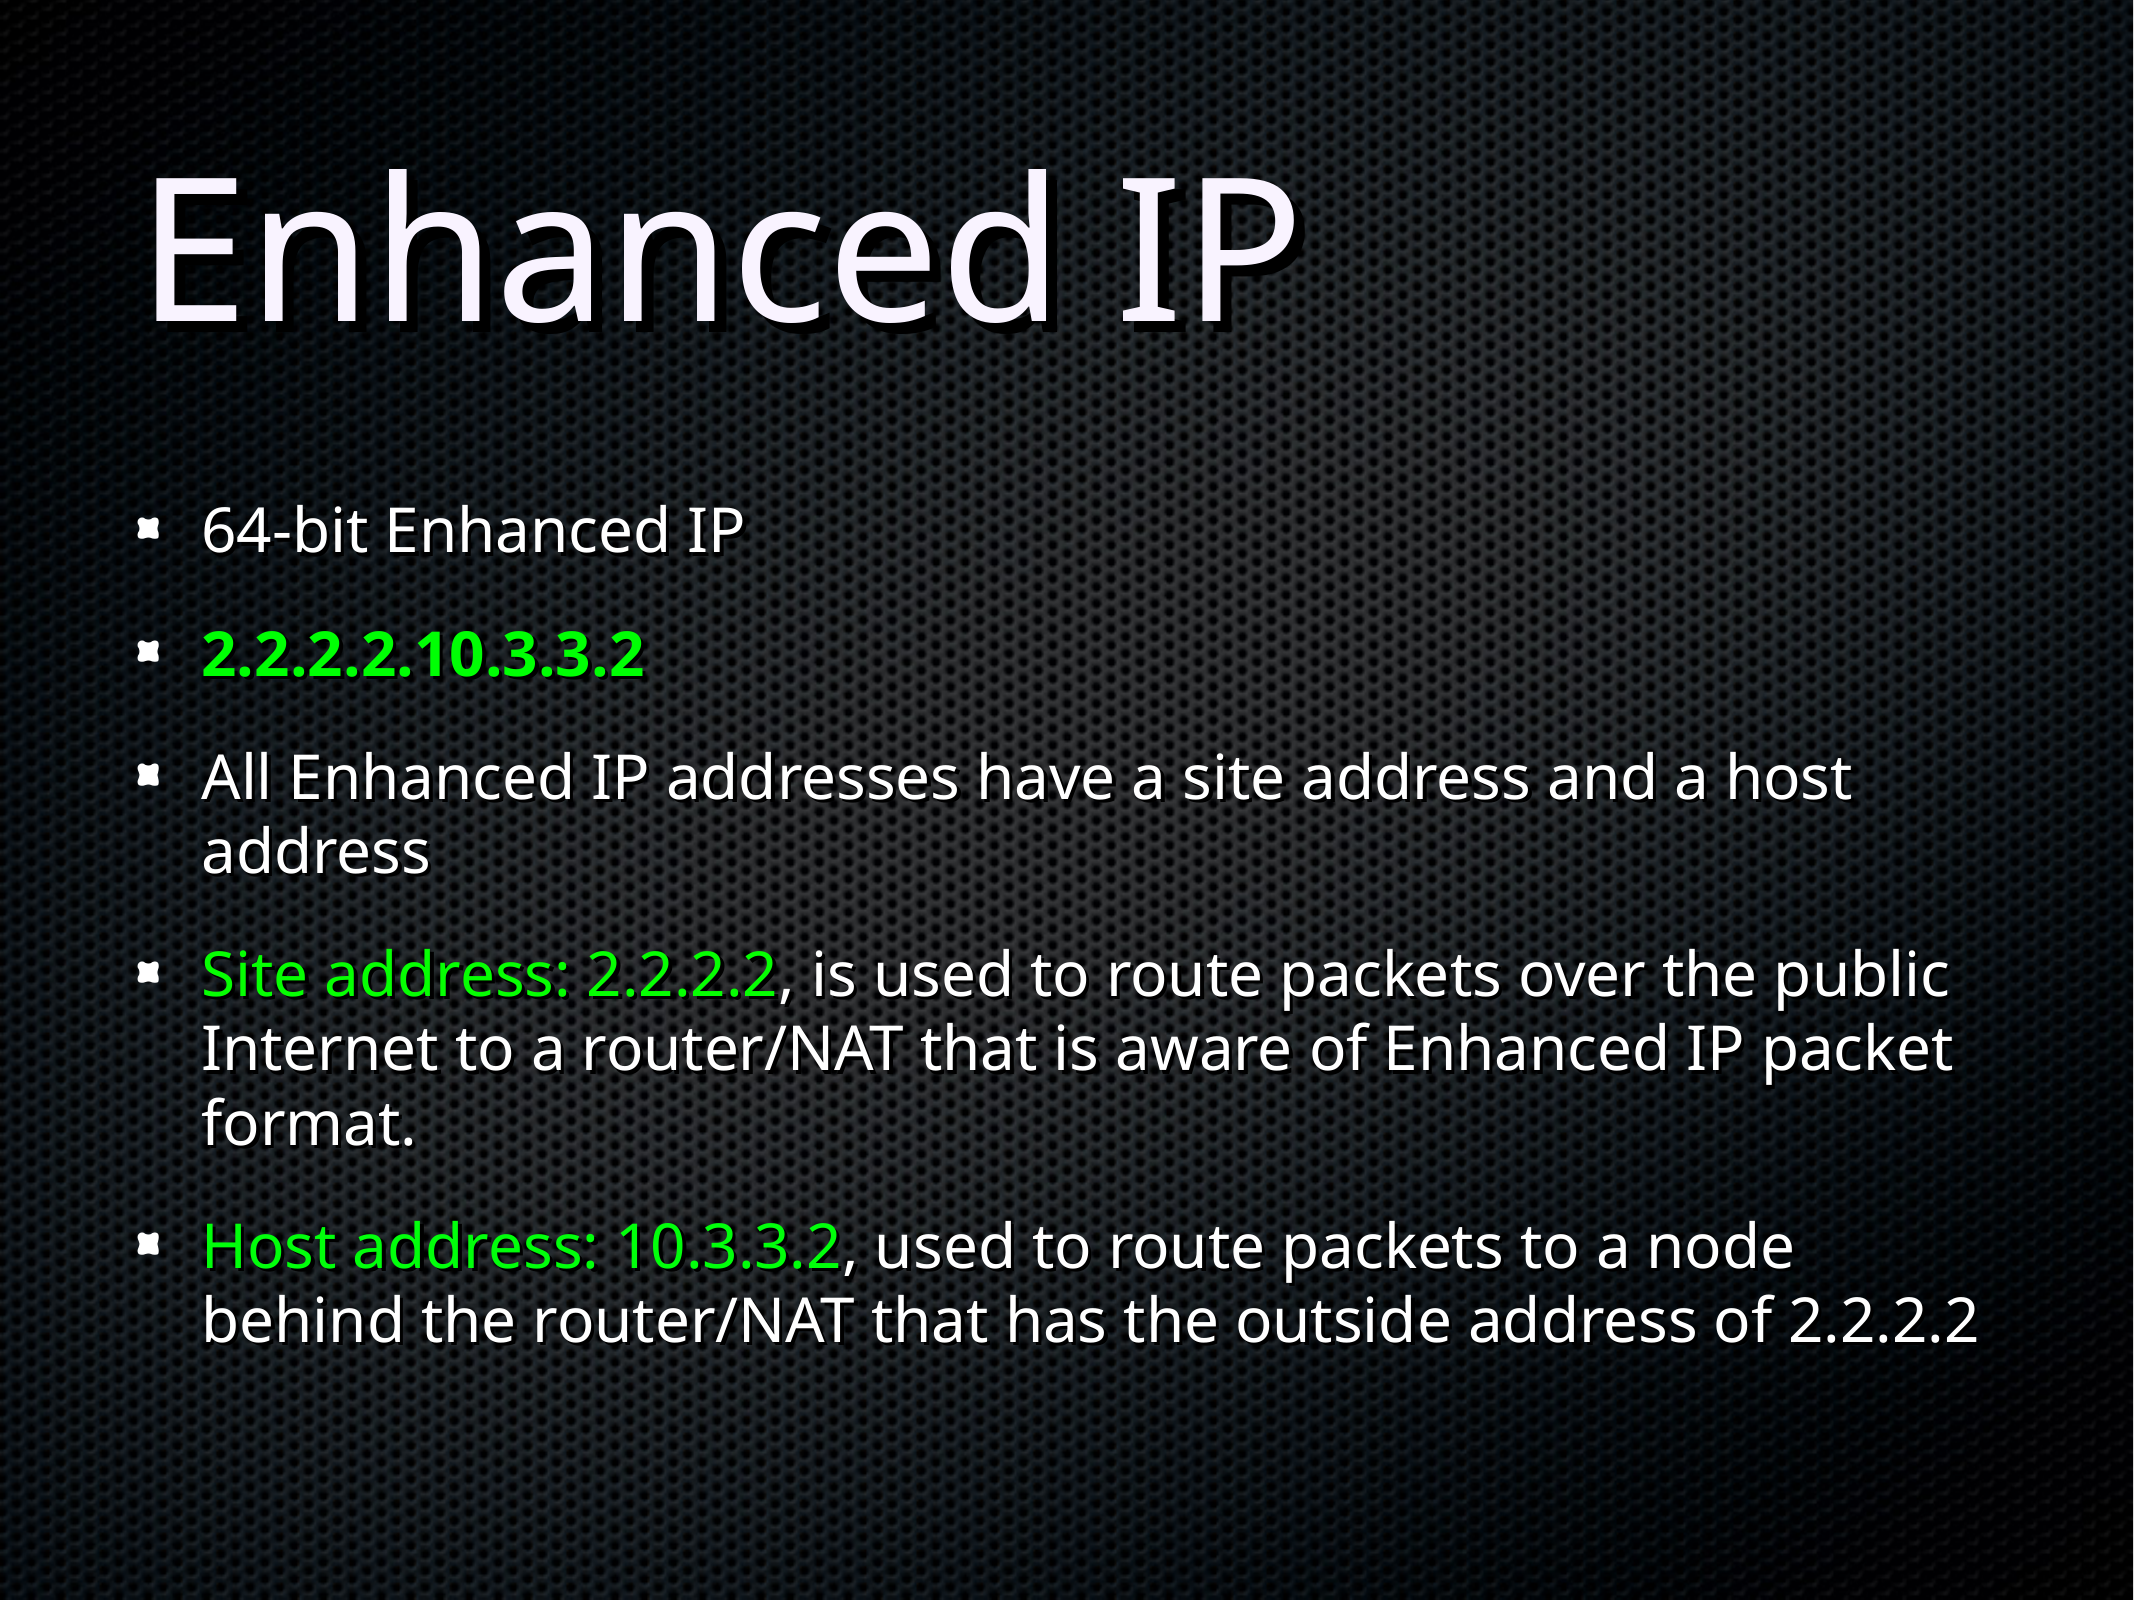

# Enhanced IP
64-bit Enhanced IP
2.2.2.2.10.3.3.2
All Enhanced IP addresses have a site address and a host address
Site address: 2.2.2.2, is used to route packets over the public Internet to a router/NAT that is aware of Enhanced IP packet format.
Host address: 10.3.3.2, used to route packets to a node behind the router/NAT that has the outside address of 2.2.2.2